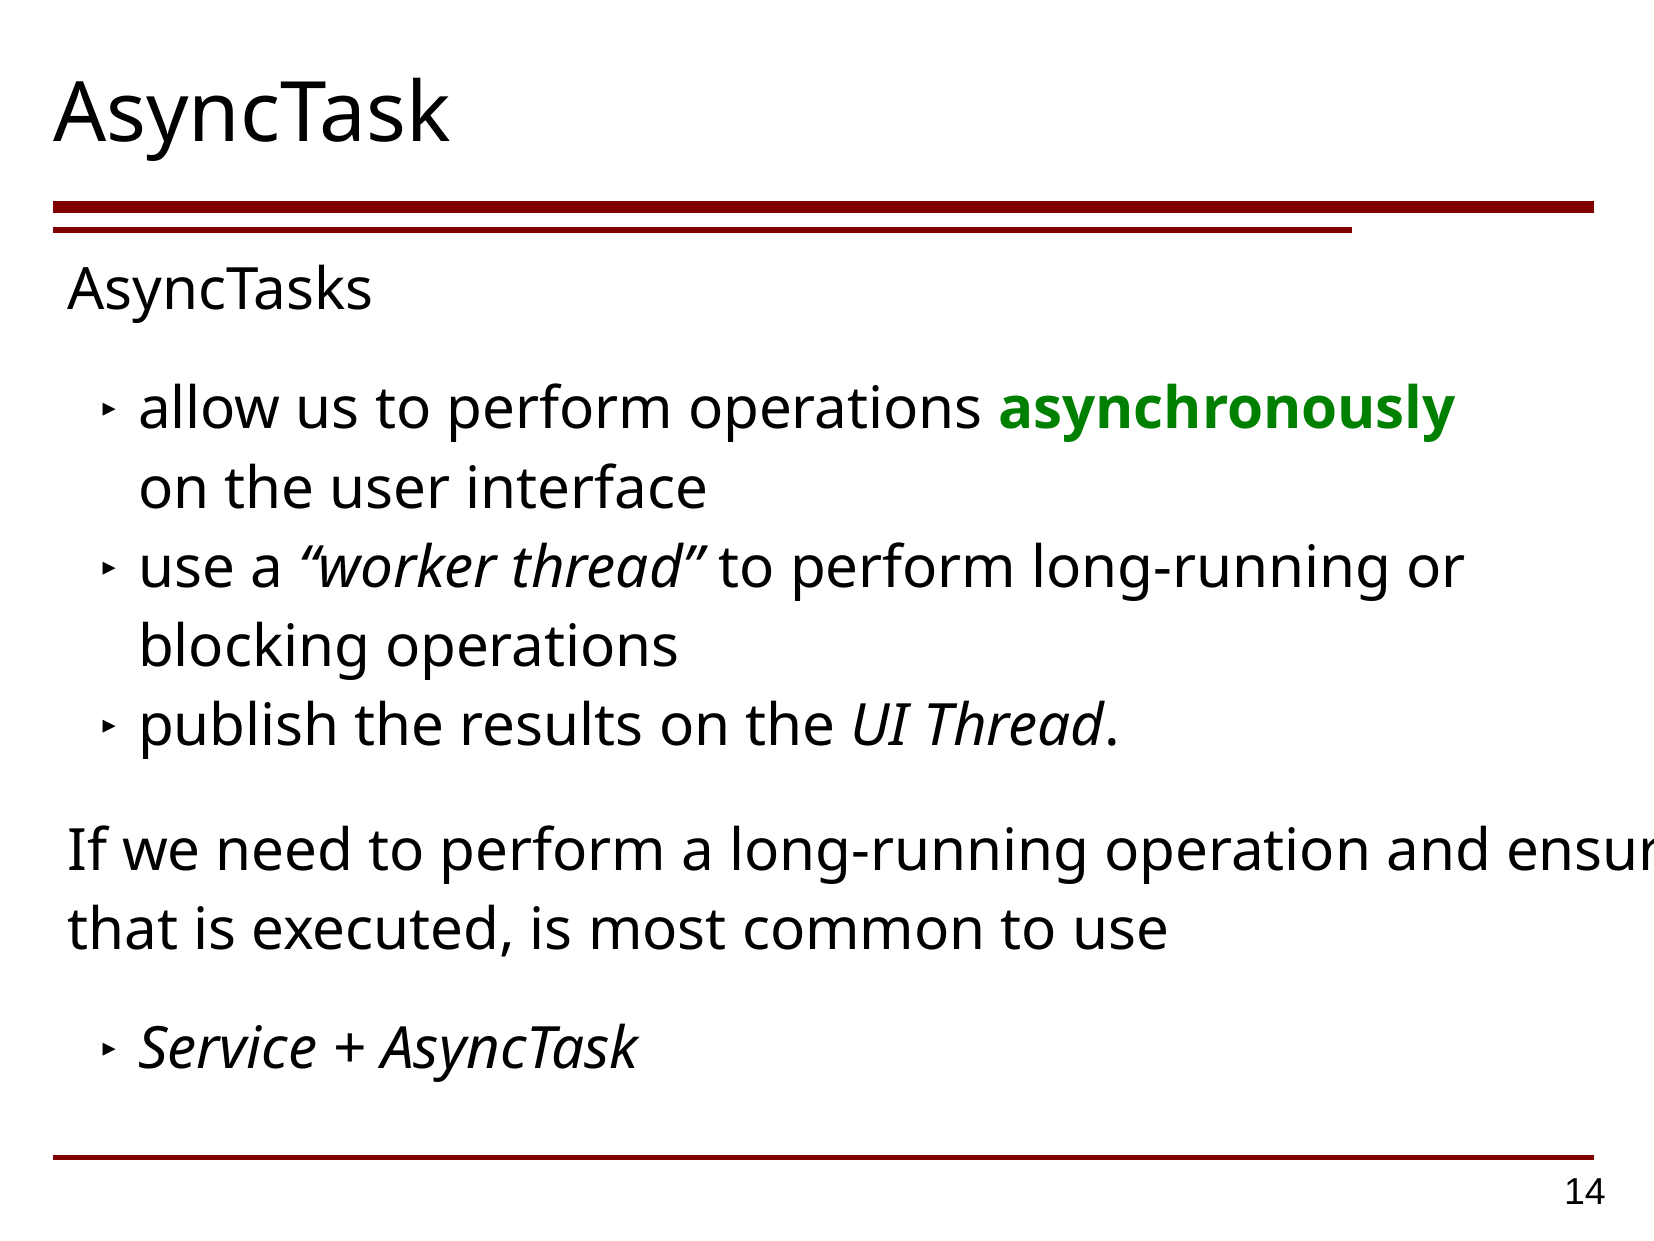

# AsyncTask
AsyncTasks
allow us to perform operations asynchronously
on the user interface
use a “worker thread” to perform long-running or
blocking operations
publish the results on the UI Thread.
If we need to perform a long-running operation and ensure
that is executed, is most common to use
Service + AsyncTask